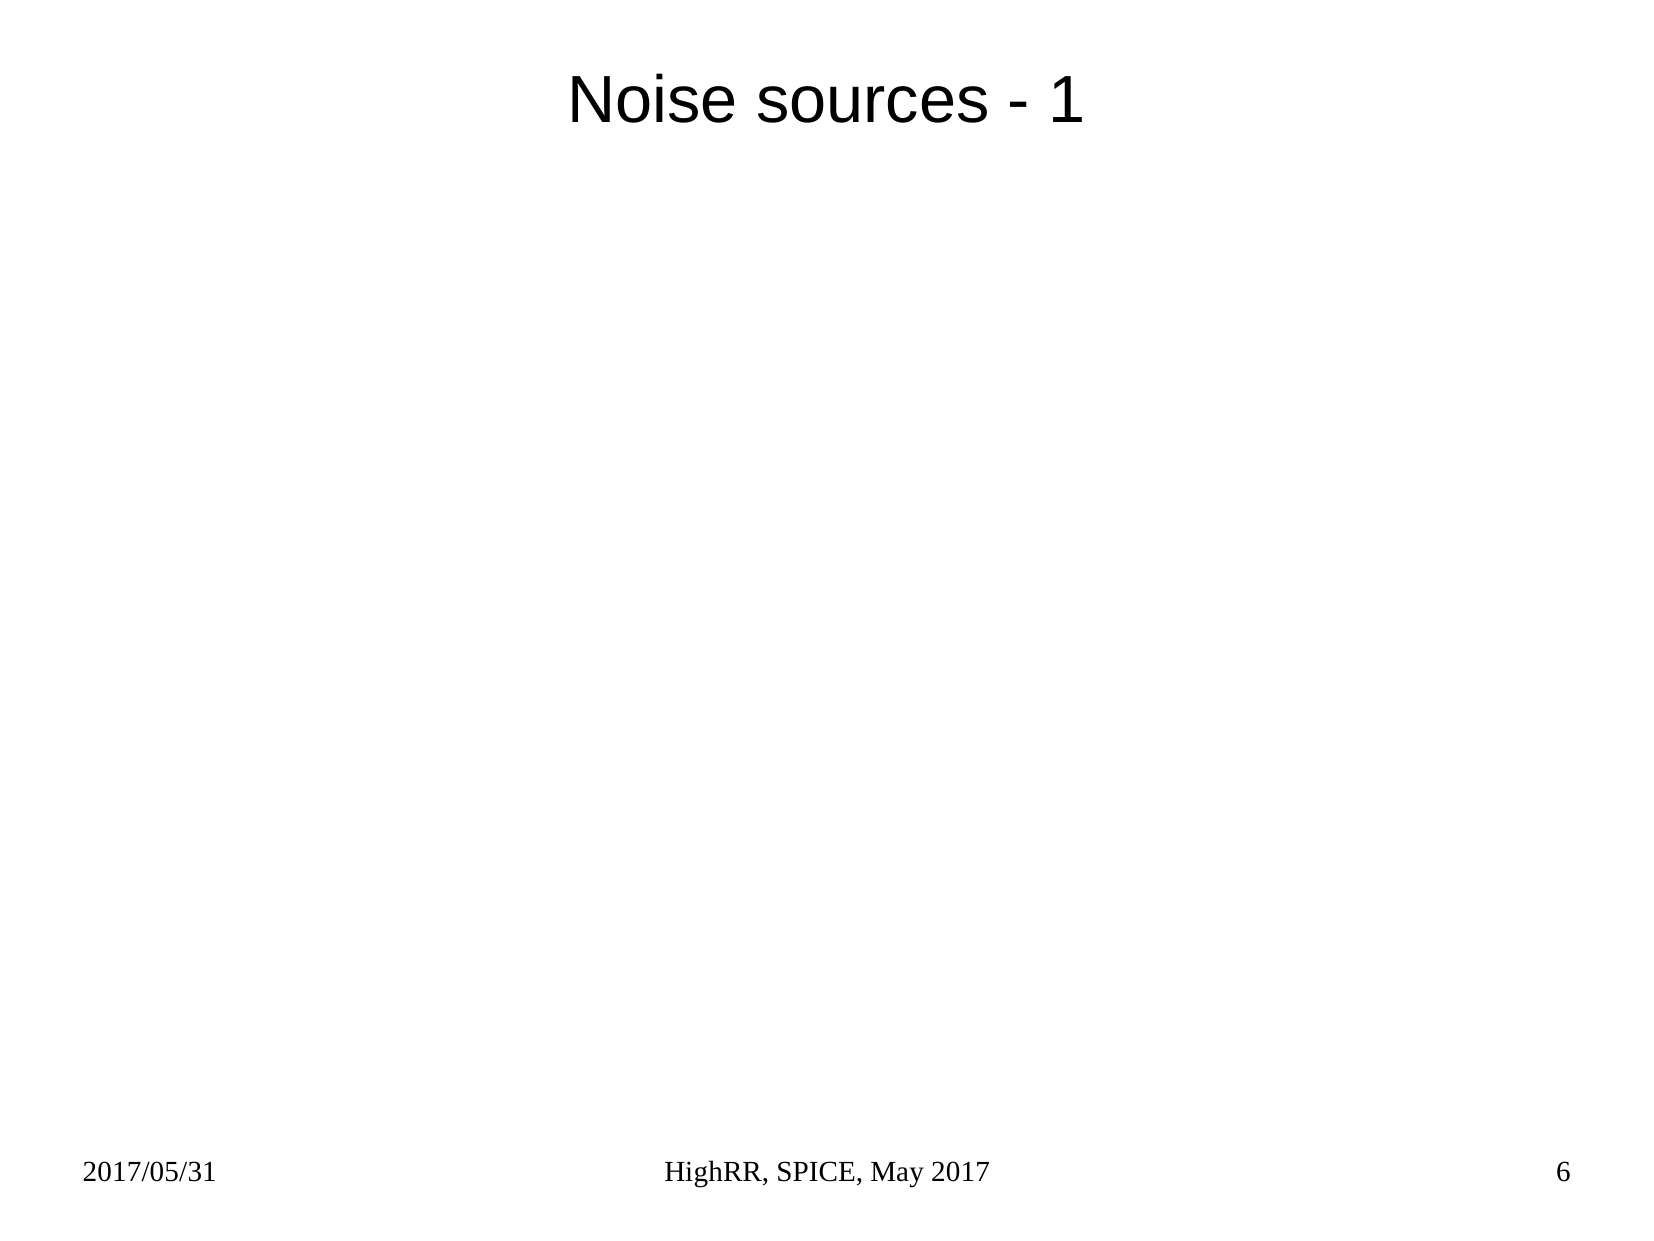

# Noise sources - 1
2017/05/31
HighRR, SPICE, May 2017
6